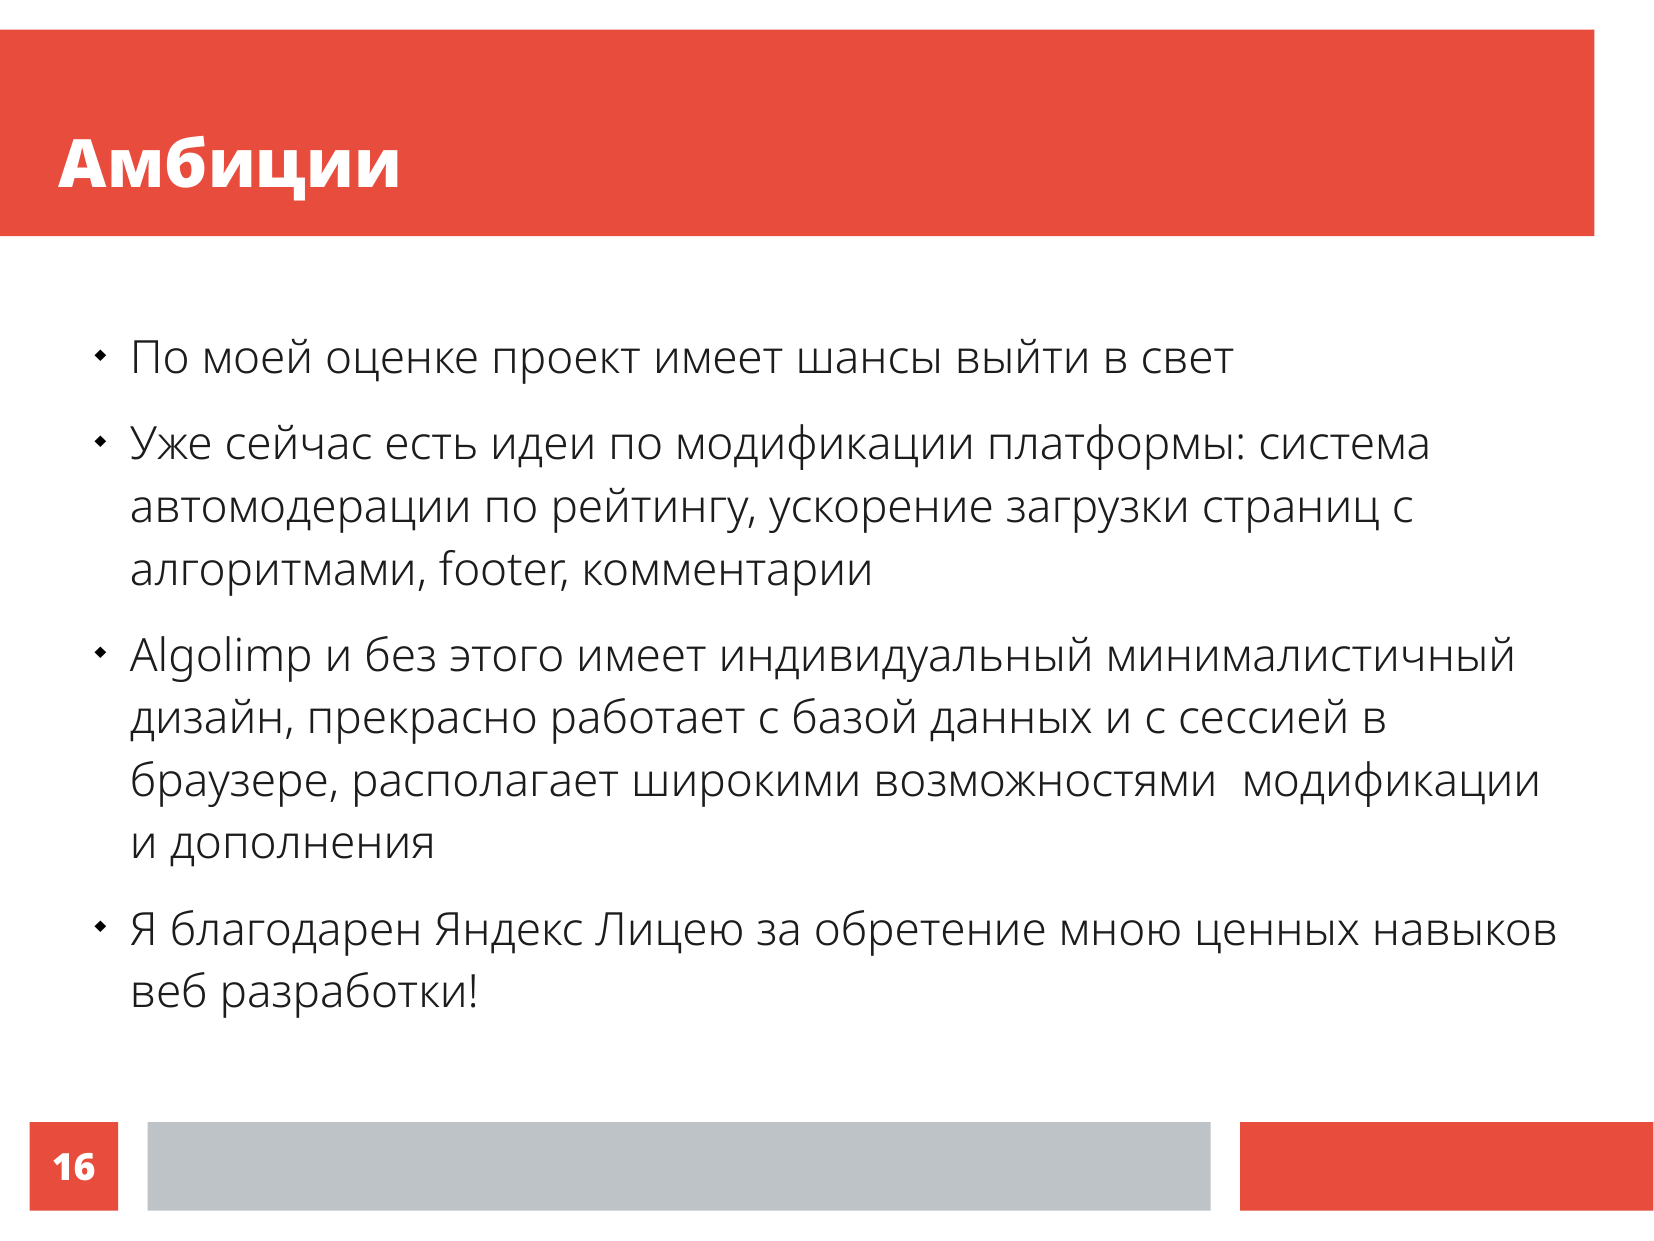

# Амбиции
По моей оценке проект имеет шансы выйти в свет
Уже сейчас есть идеи по модификации платформы: система автомодерации по рейтингу, ускорение загрузки страниц с алгоритмами, footer, комментарии
Algolimp и без этого имеет индивидуальный минималистичный дизайн, прекрасно работает с базой данных и с сессией в браузере, располагает широкими возможностями модификации и дополнения
Я благодарен Яндекс Лицею за обретение мною ценных навыков веб разработки!
16